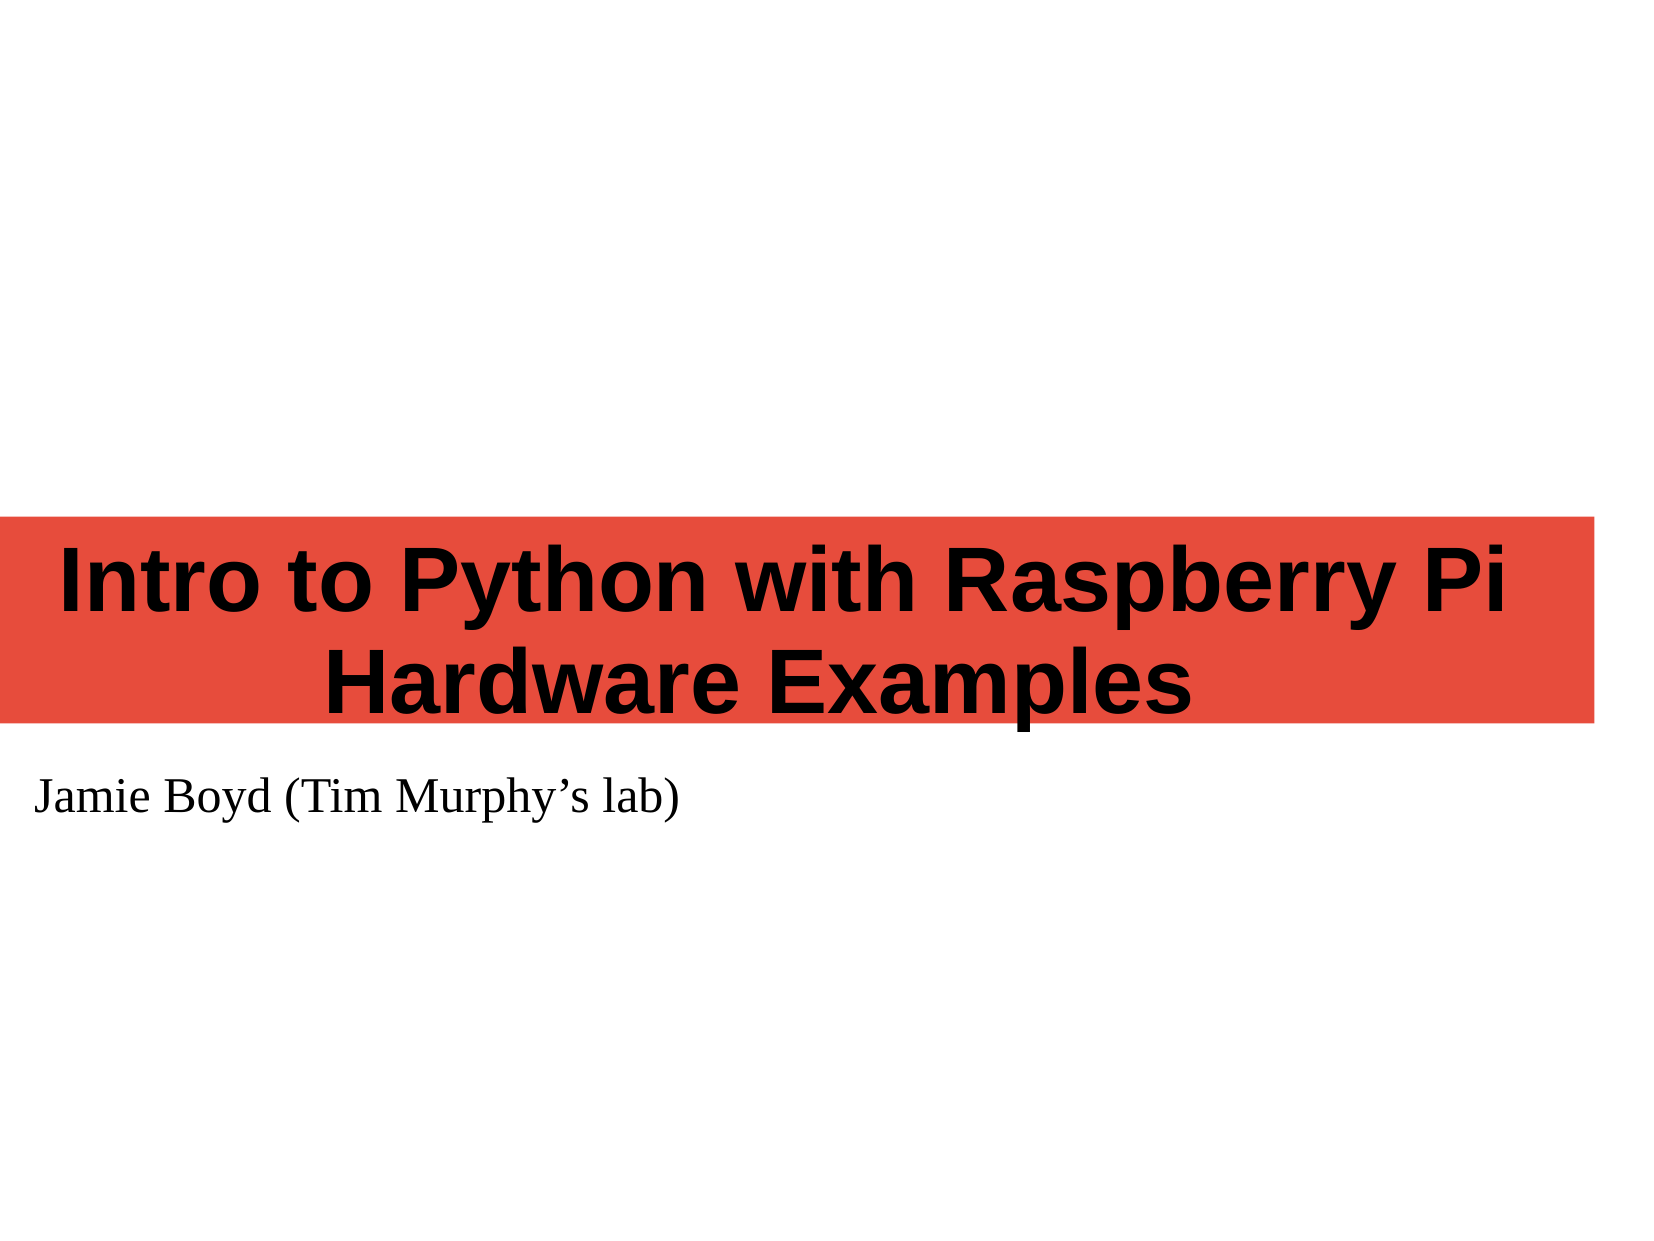

# Intro to Python with Raspberry Pi Hardware Examples
Jamie Boyd (Tim Murphy’s lab)